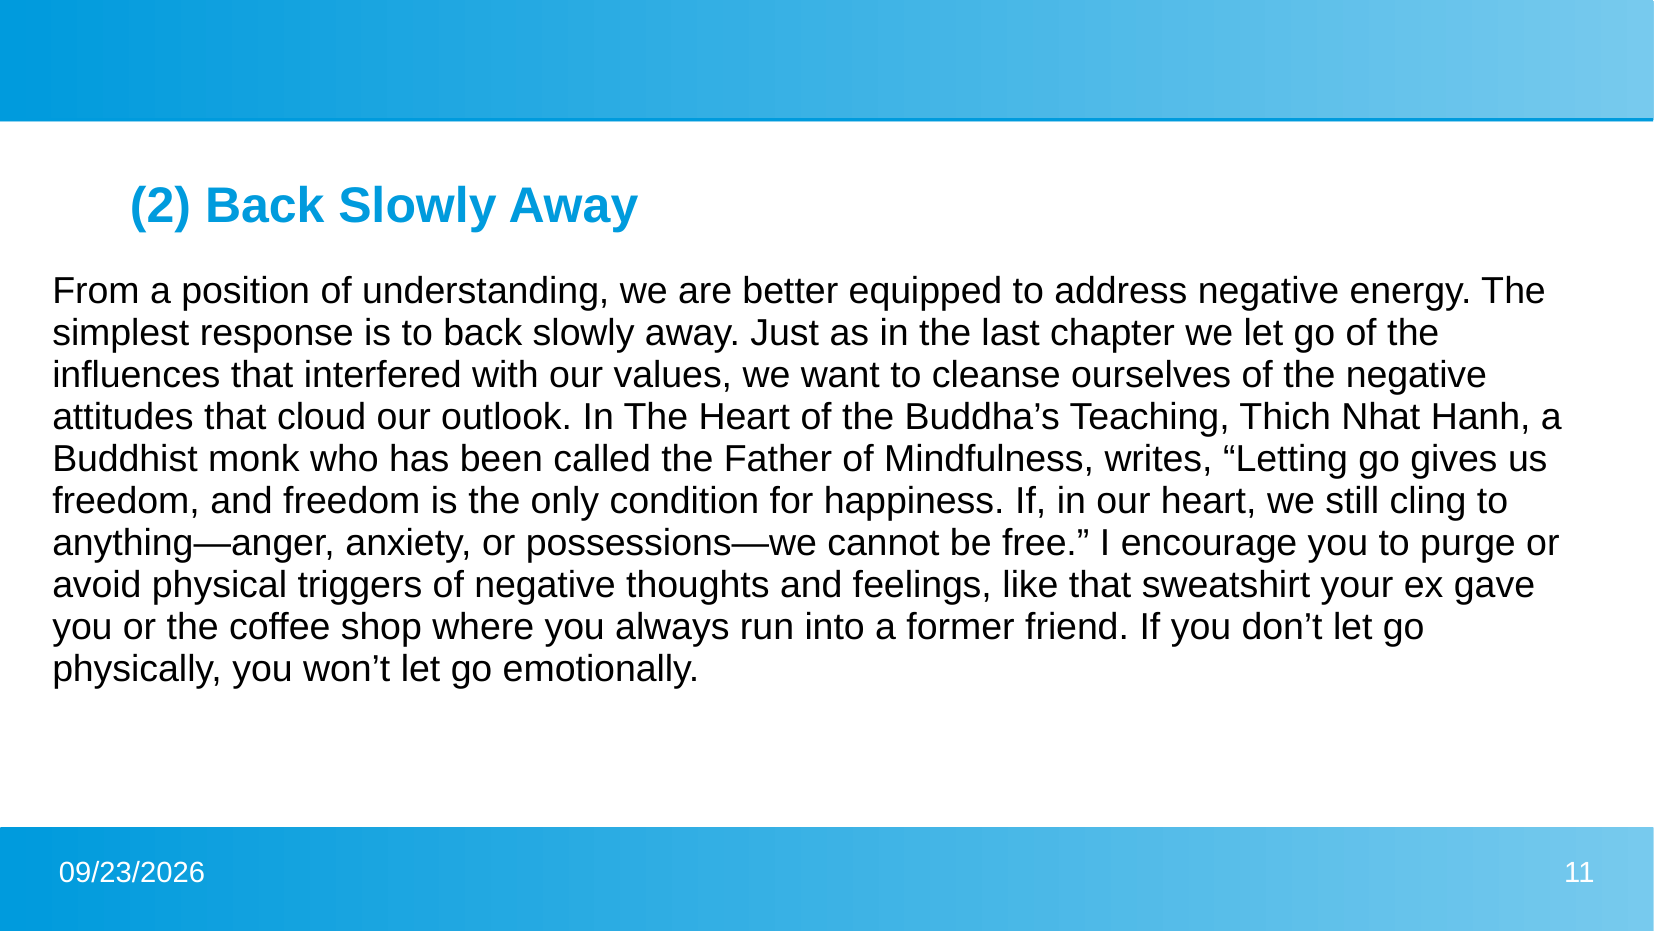

#
(2) Back Slowly Away
From a position of understanding, we are better equipped to address negative energy. The simplest response is to back slowly away. Just as in the last chapter we let go of the influences that interfered with our values, we want to cleanse ourselves of the negative attitudes that cloud our outlook. In The Heart of the Buddha’s Teaching, Thich Nhat Hanh, a Buddhist monk who has been called the Father of Mindfulness, writes, “Letting go gives us freedom, and freedom is the only condition for happiness. If, in our heart, we still cling to anything—anger, anxiety, or possessions—we cannot be free.” I encourage you to purge or avoid physical triggers of negative thoughts and feelings, like that sweatshirt your ex gave you or the coffee shop where you always run into a former friend. If you don’t let go physically, you won’t let go emotionally.
11